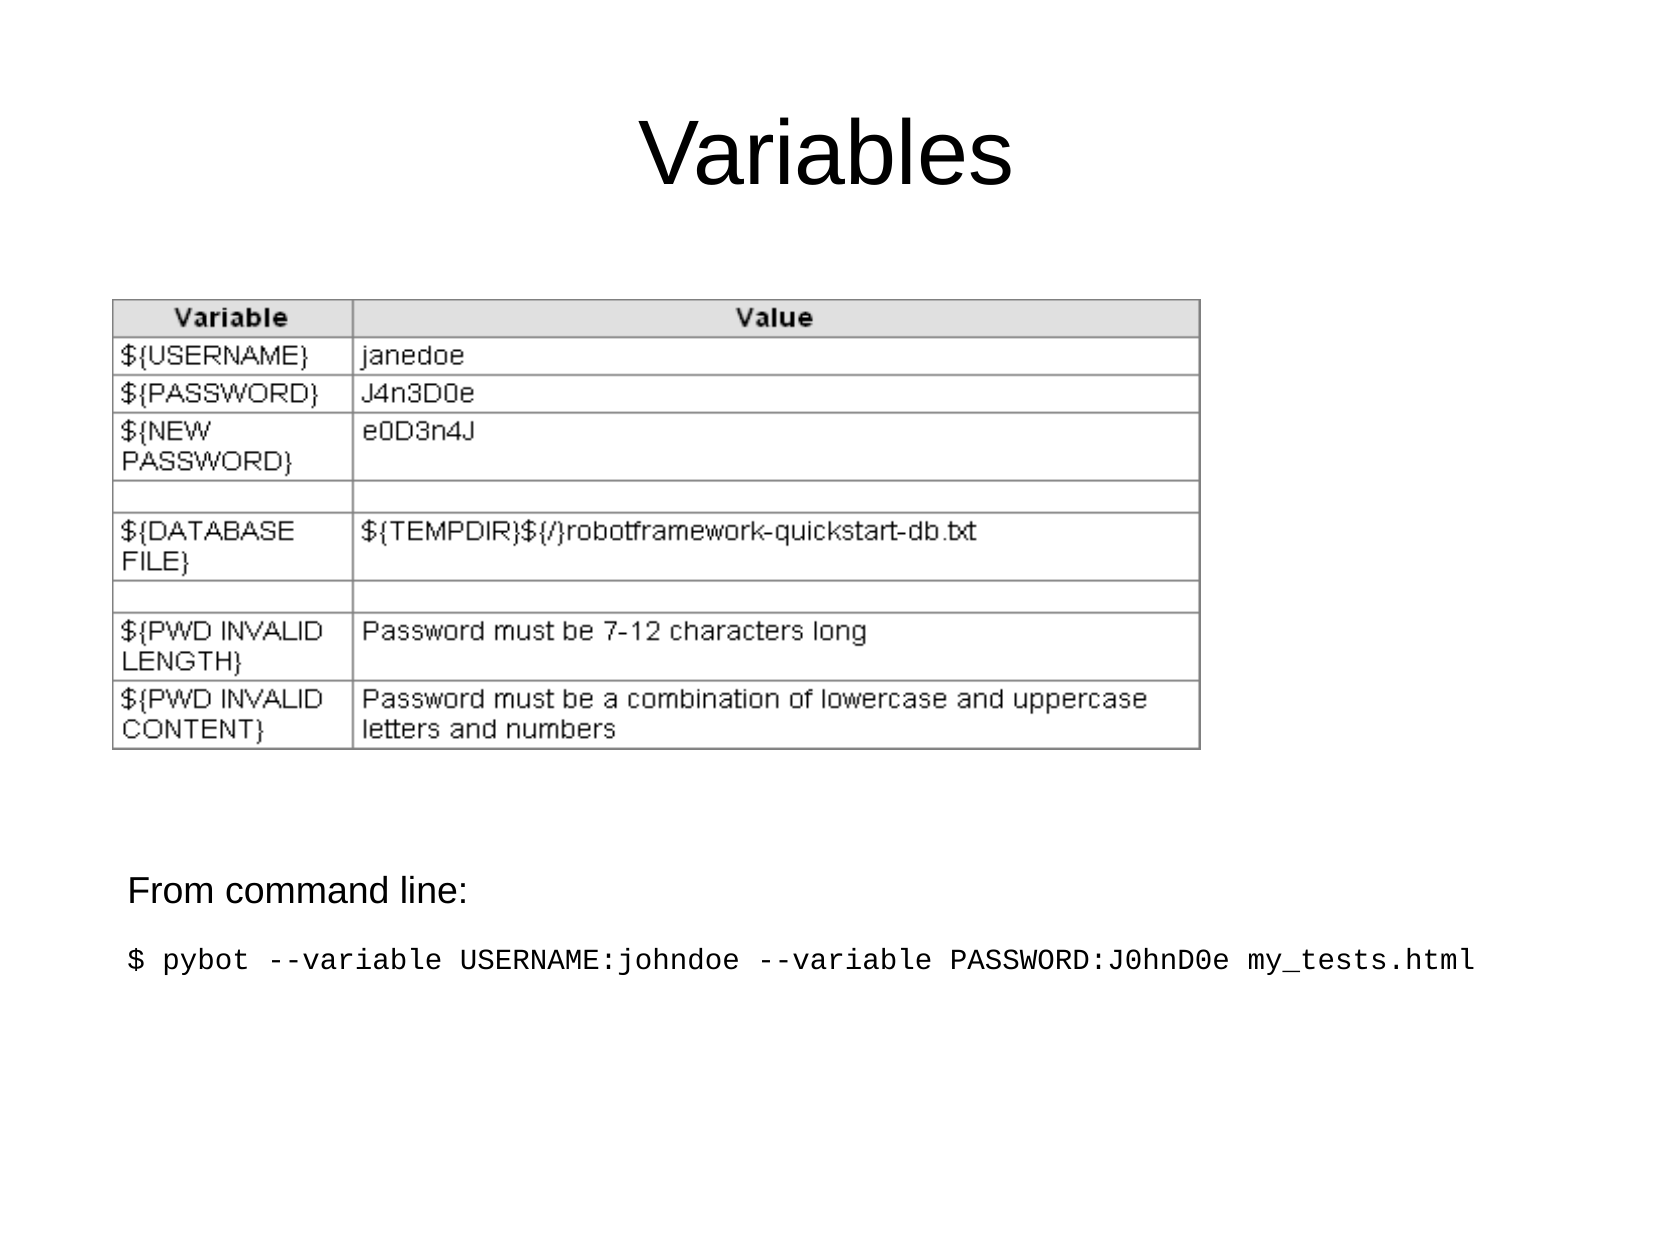

# Variables
From command line:
$ pybot --variable USERNAME:johndoe --variable PASSWORD:J0hnD0e my_tests.html